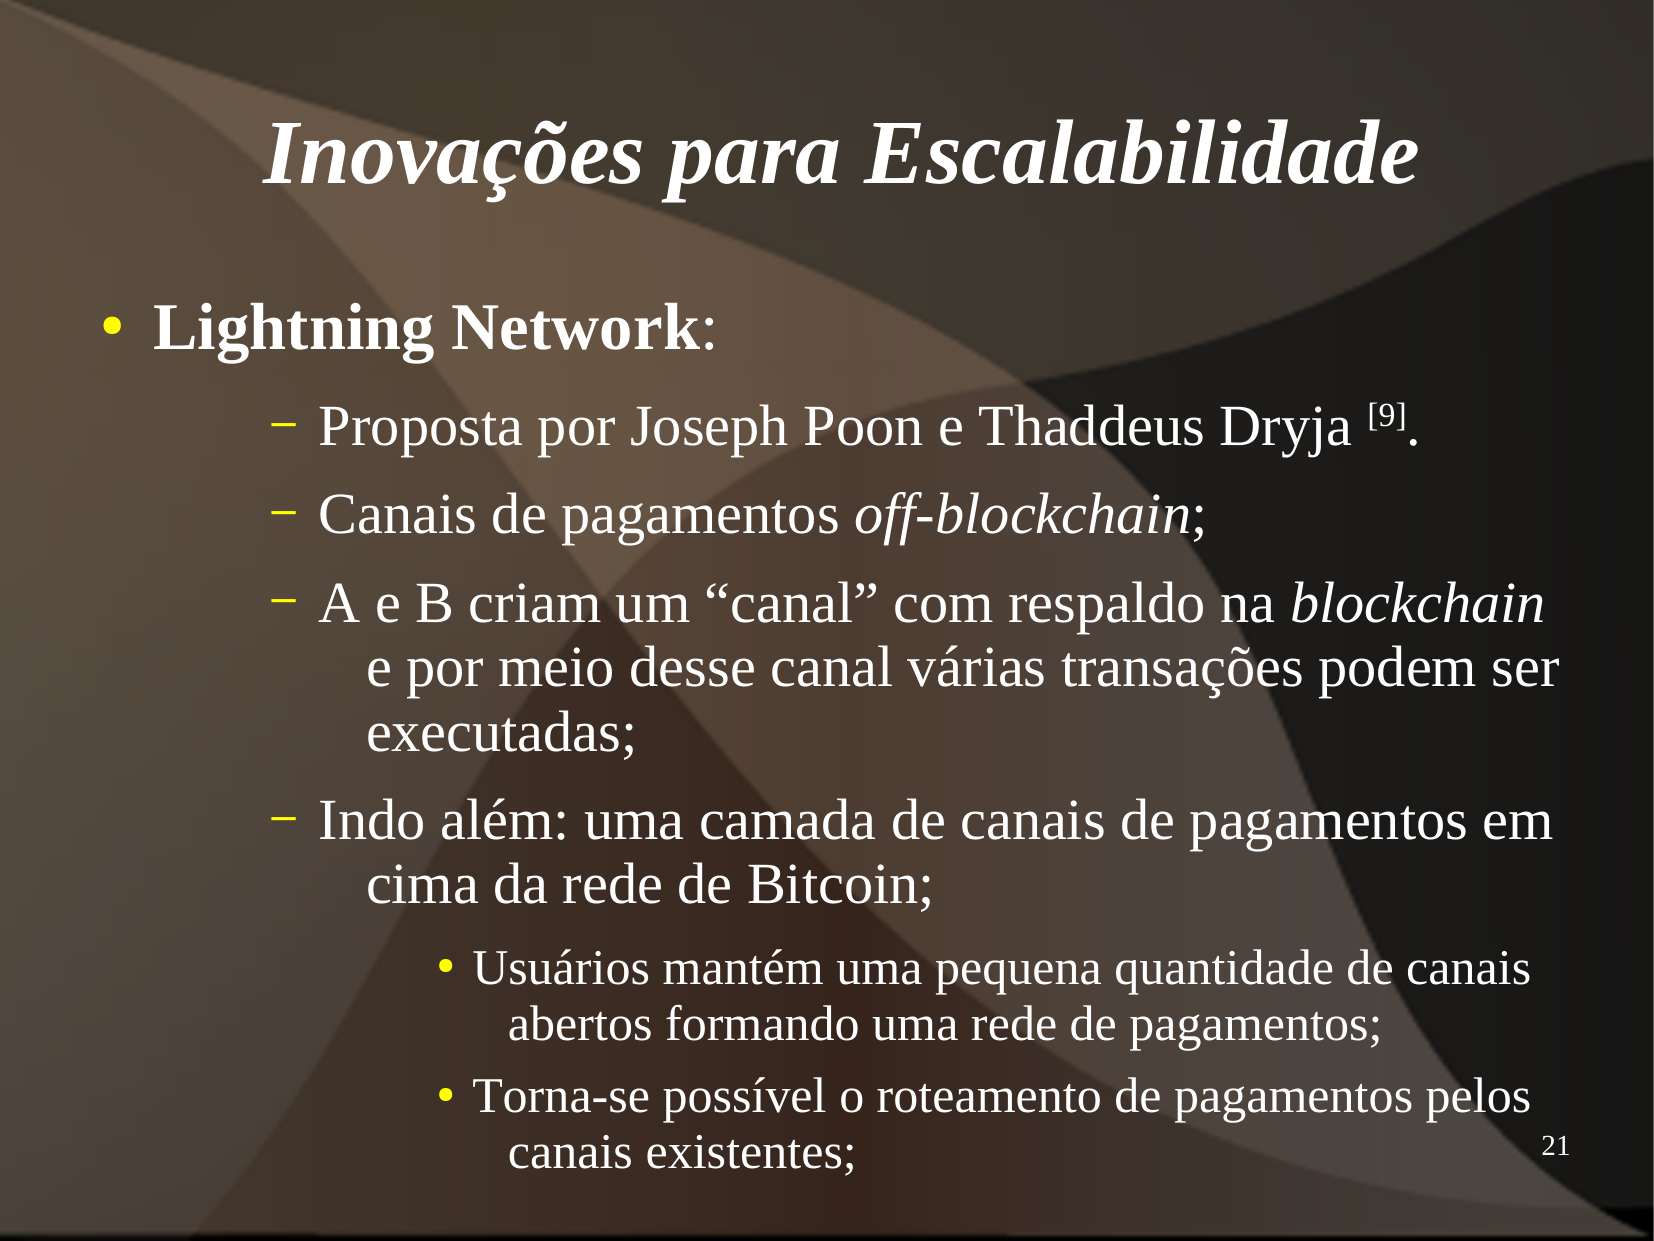

# Inovações para Escalabilidade
Lightning Network:
Proposta por Joseph Poon e Thaddeus Dryja [9].
Canais de pagamentos off-blockchain;
A e B criam um “canal” com respaldo na blockchain e por meio desse canal várias transações podem ser executadas;
Indo além: uma camada de canais de pagamentos em cima da rede de Bitcoin;
Usuários mantém uma pequena quantidade de canais abertos formando uma rede de pagamentos;
Torna-se possível o roteamento de pagamentos pelos canais existentes;
21